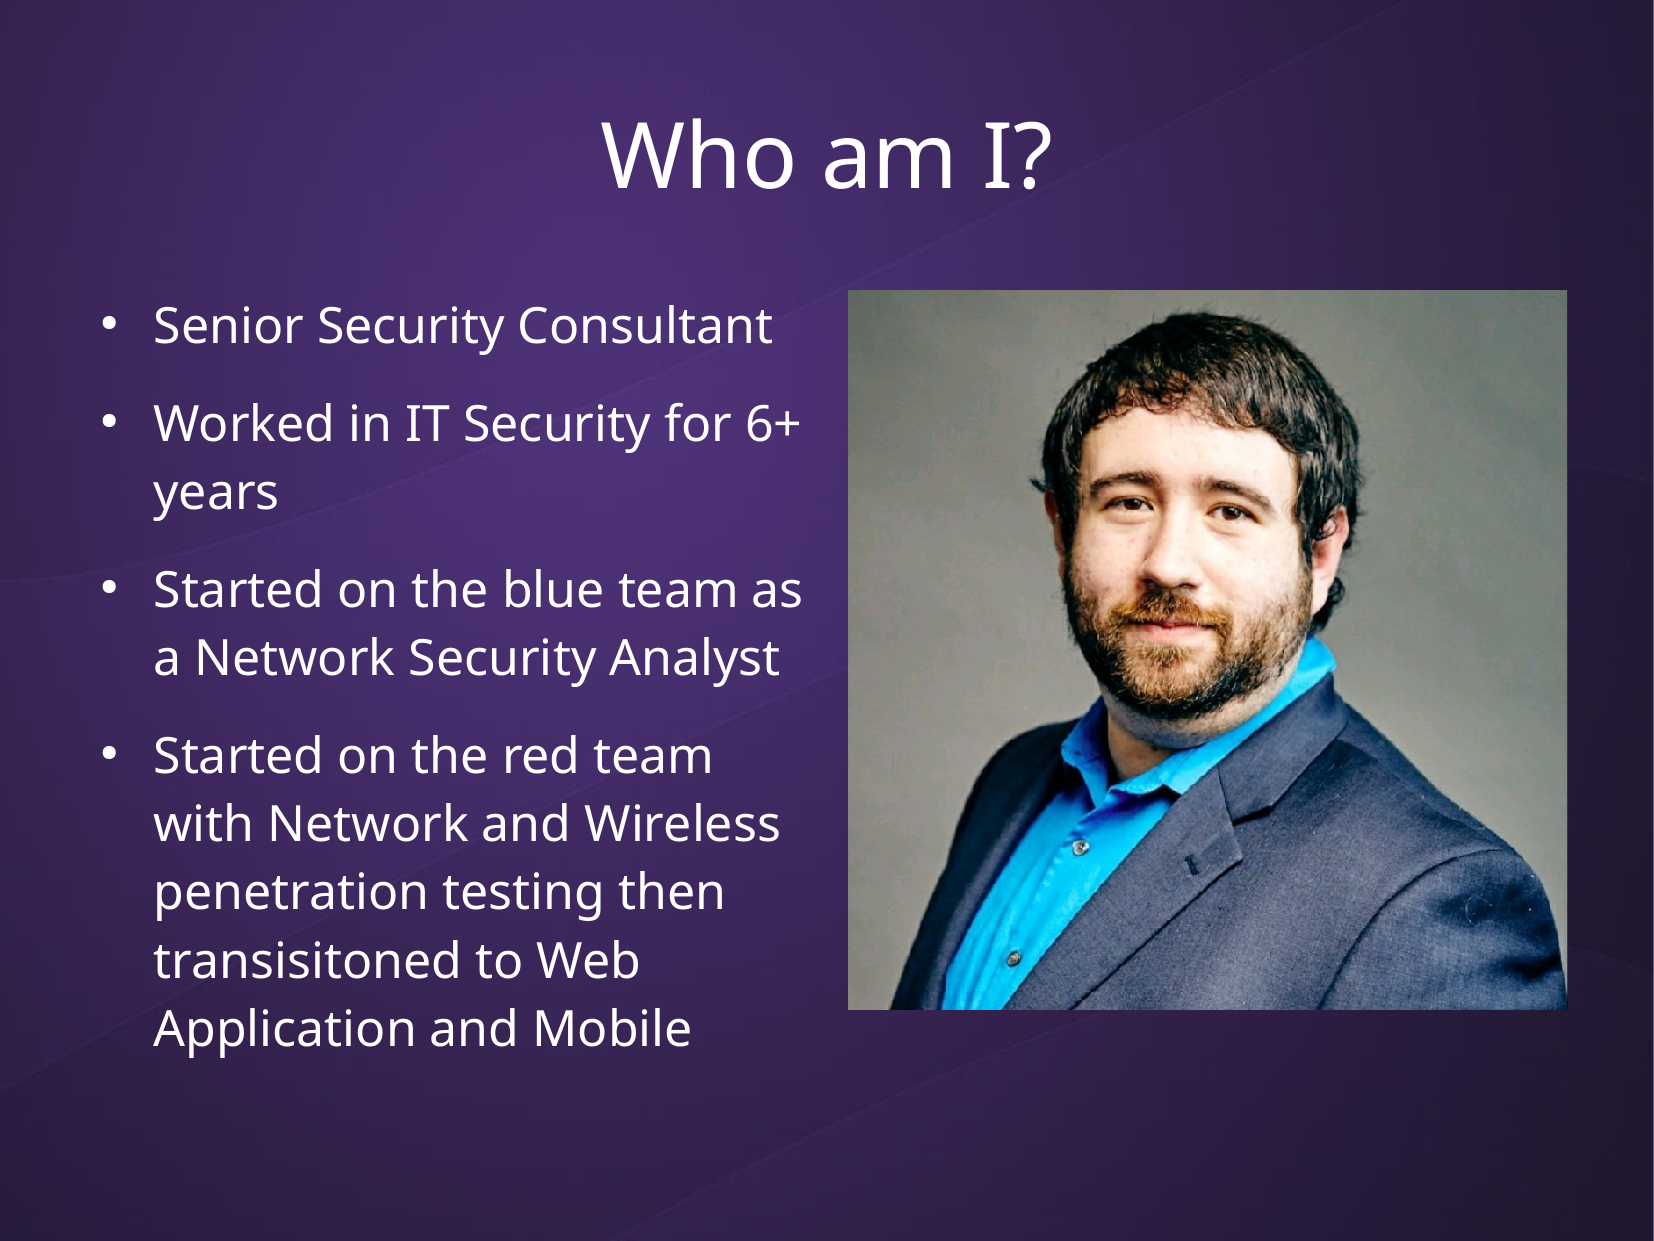

# Who am I?
Senior Security Consultant
Worked in IT Security for 6+ years
Started on the blue team as a Network Security Analyst
Started on the red team with Network and Wireless penetration testing then transisitoned to Web Application and Mobile